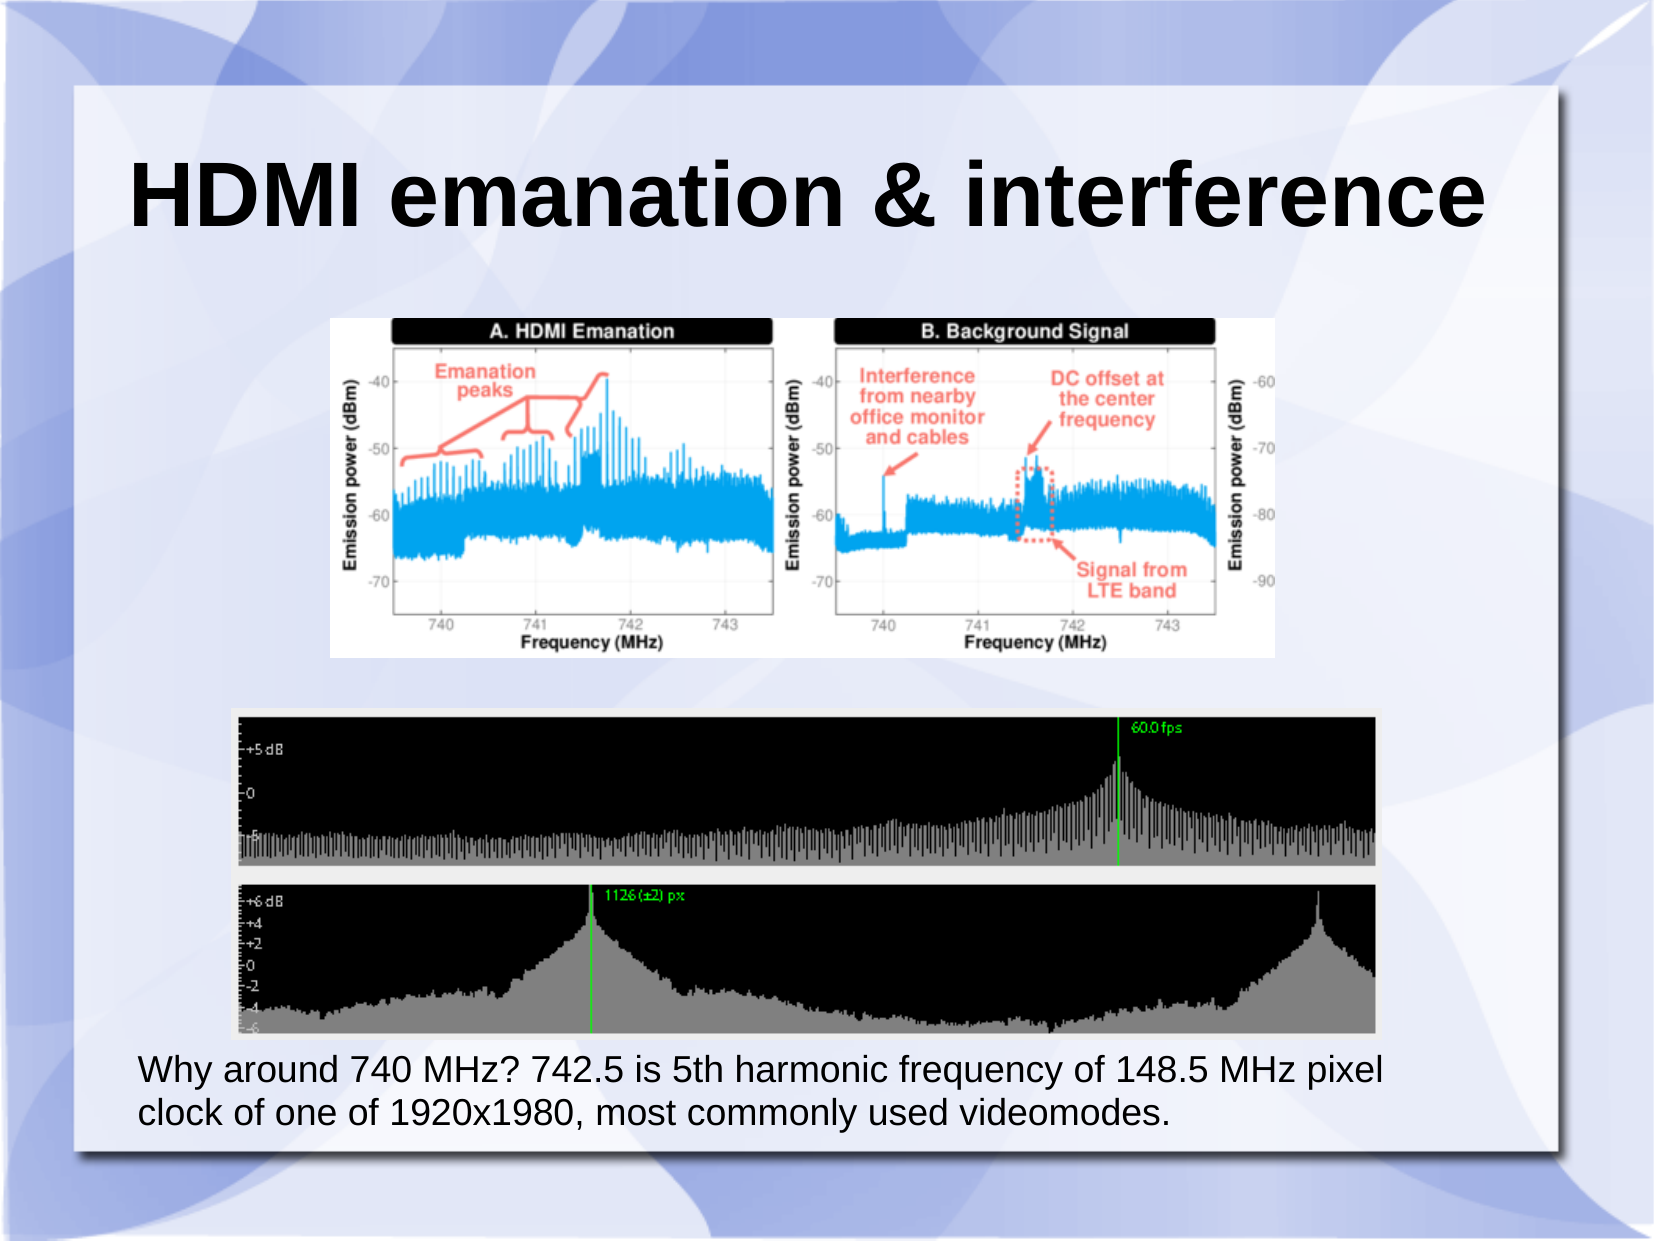

# HDMI emanation & interference
Why around 740 MHz? 742.5 is 5th harmonic frequency of 148.5 MHz pixel
clock of one of 1920x1980, most commonly used videomodes.